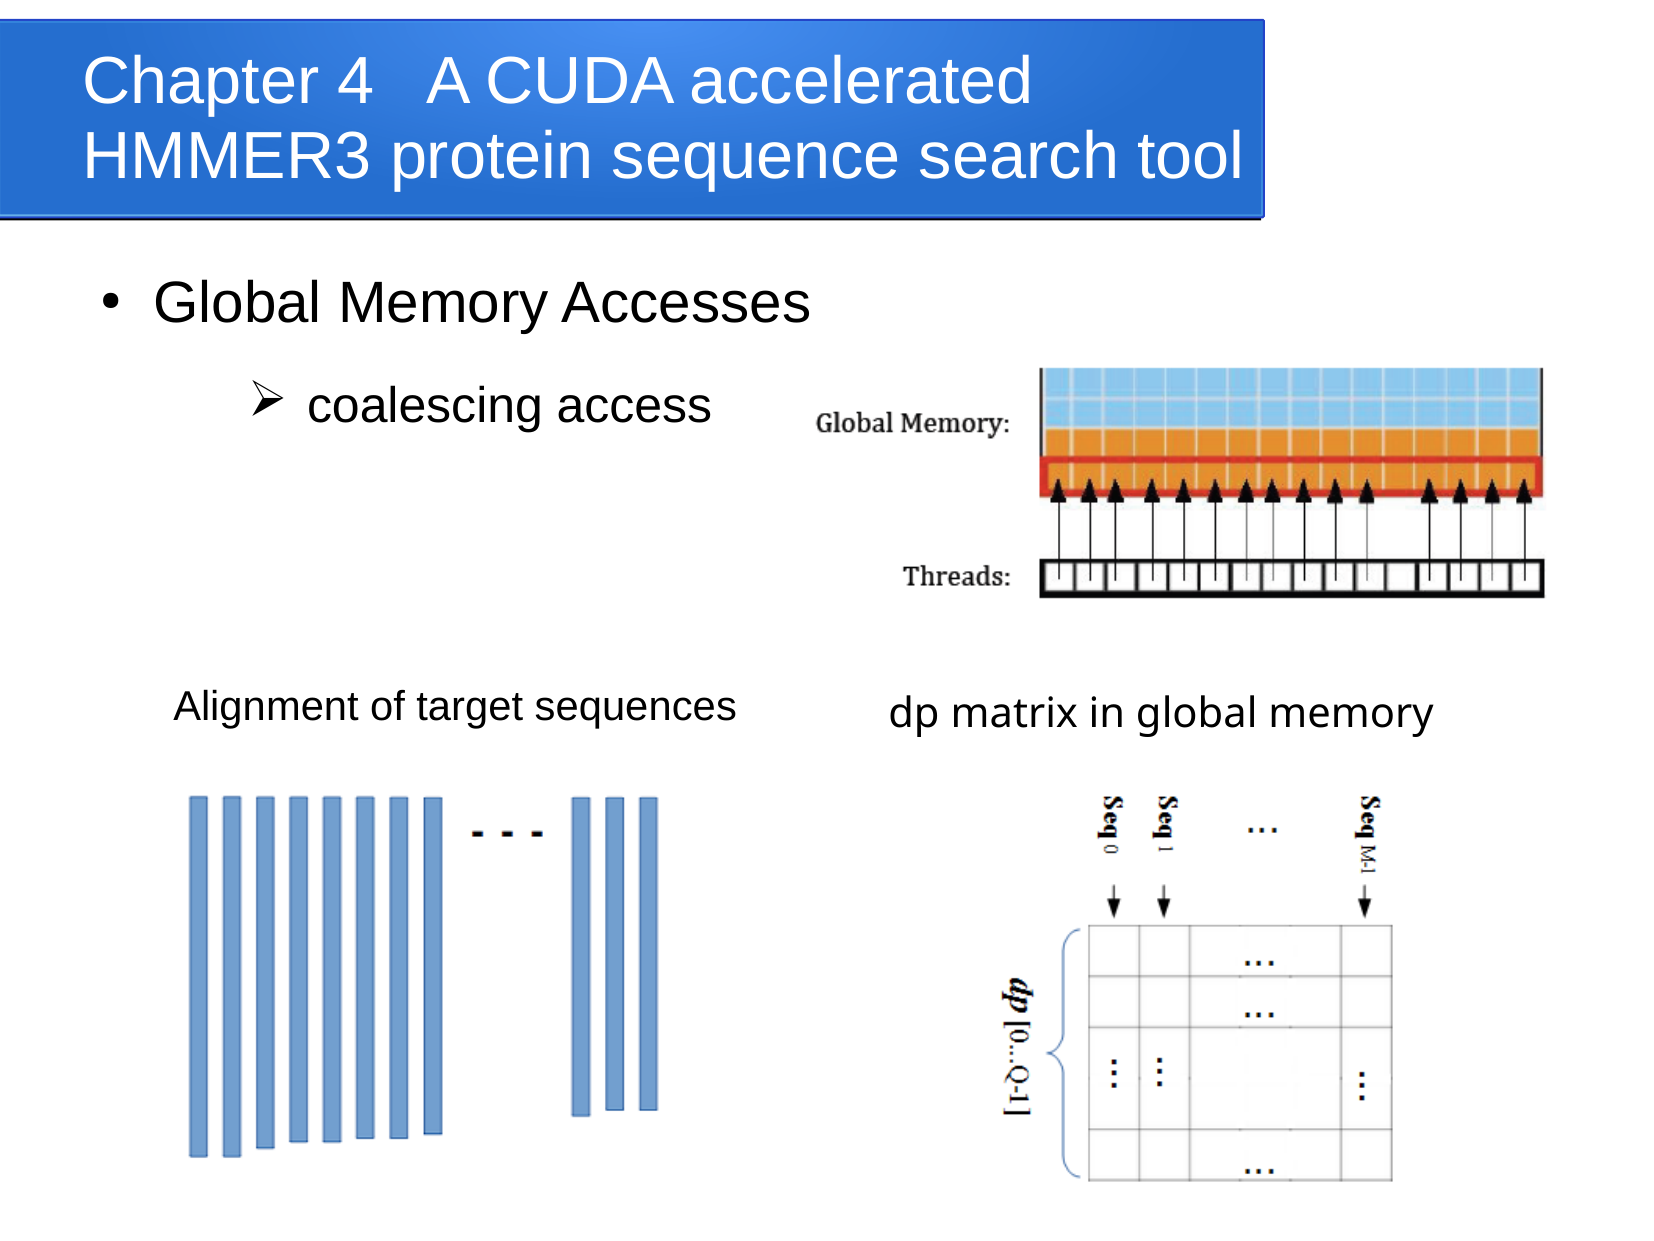

# Chapter 4 A CUDA accelerated HMMER3 protein sequence search tool
Global Memory Accesses
coalescing access
Alignment of target sequences
dp matrix in global memory